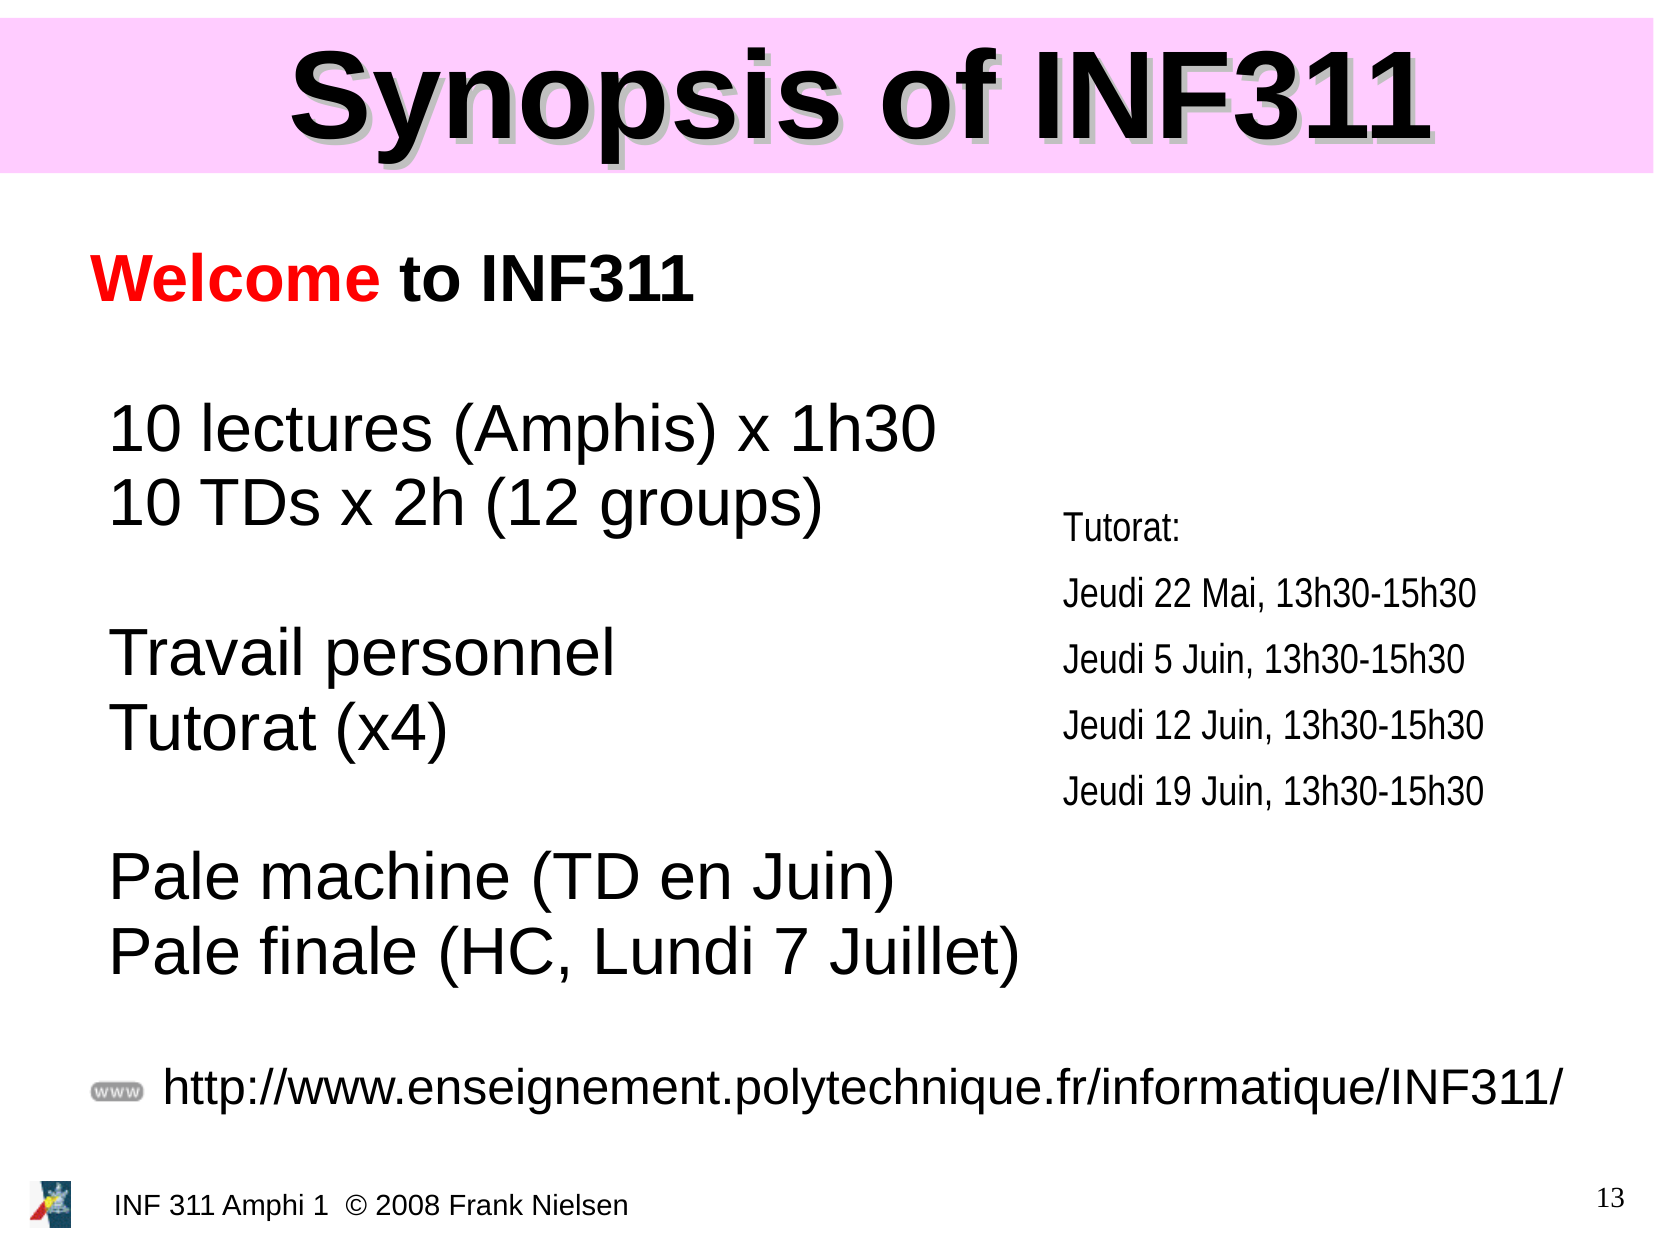

Synopsis of INF311
Welcome to INF311
 10 lectures (Amphis) x 1h30
 10 TDs x 2h (12 groups)
 Travail personnel
 Tutorat (x4)
 Pale machine (TD en Juin)
 Pale finale (HC, Lundi 7 Juillet)
Tutorat:
Jeudi 22 Mai, 13h30-15h30
Jeudi 5 Juin, 13h30-15h30
Jeudi 12 Juin, 13h30-15h30
Jeudi 19 Juin, 13h30-15h30
http://www.enseignement.polytechnique.fr/informatique/INF311/
13